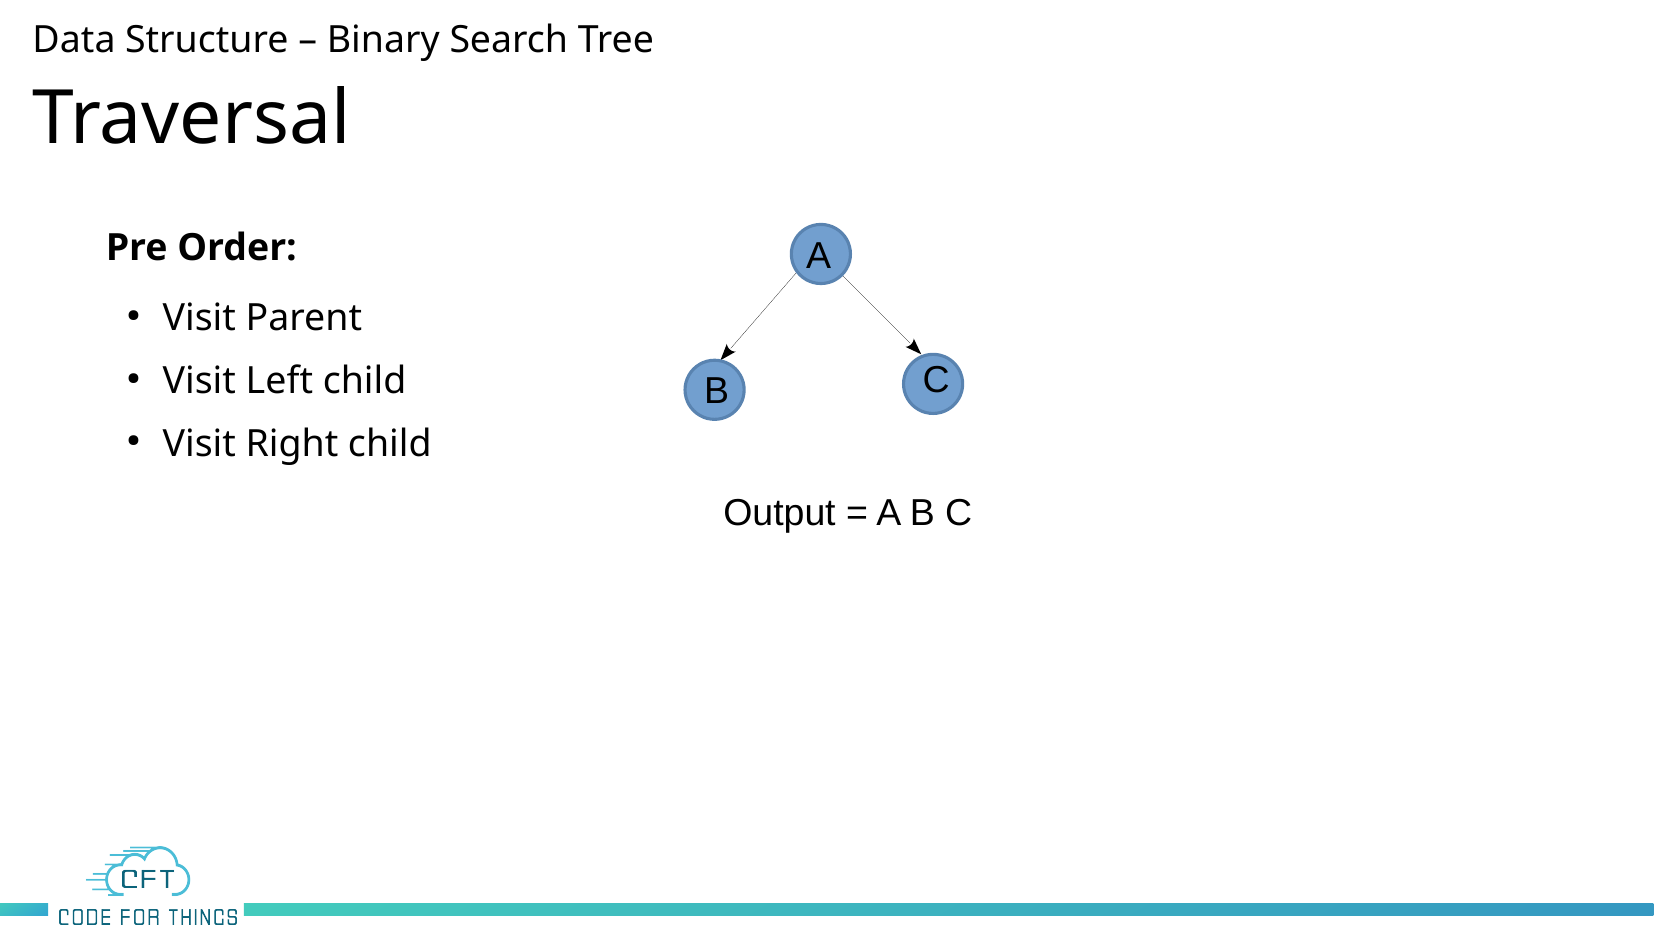

# Data Structure – Binary Search Tree Traversal
Pre Order:
A
Visit Parent
Visit Left child
Visit Right child
C
B
Output = A B C